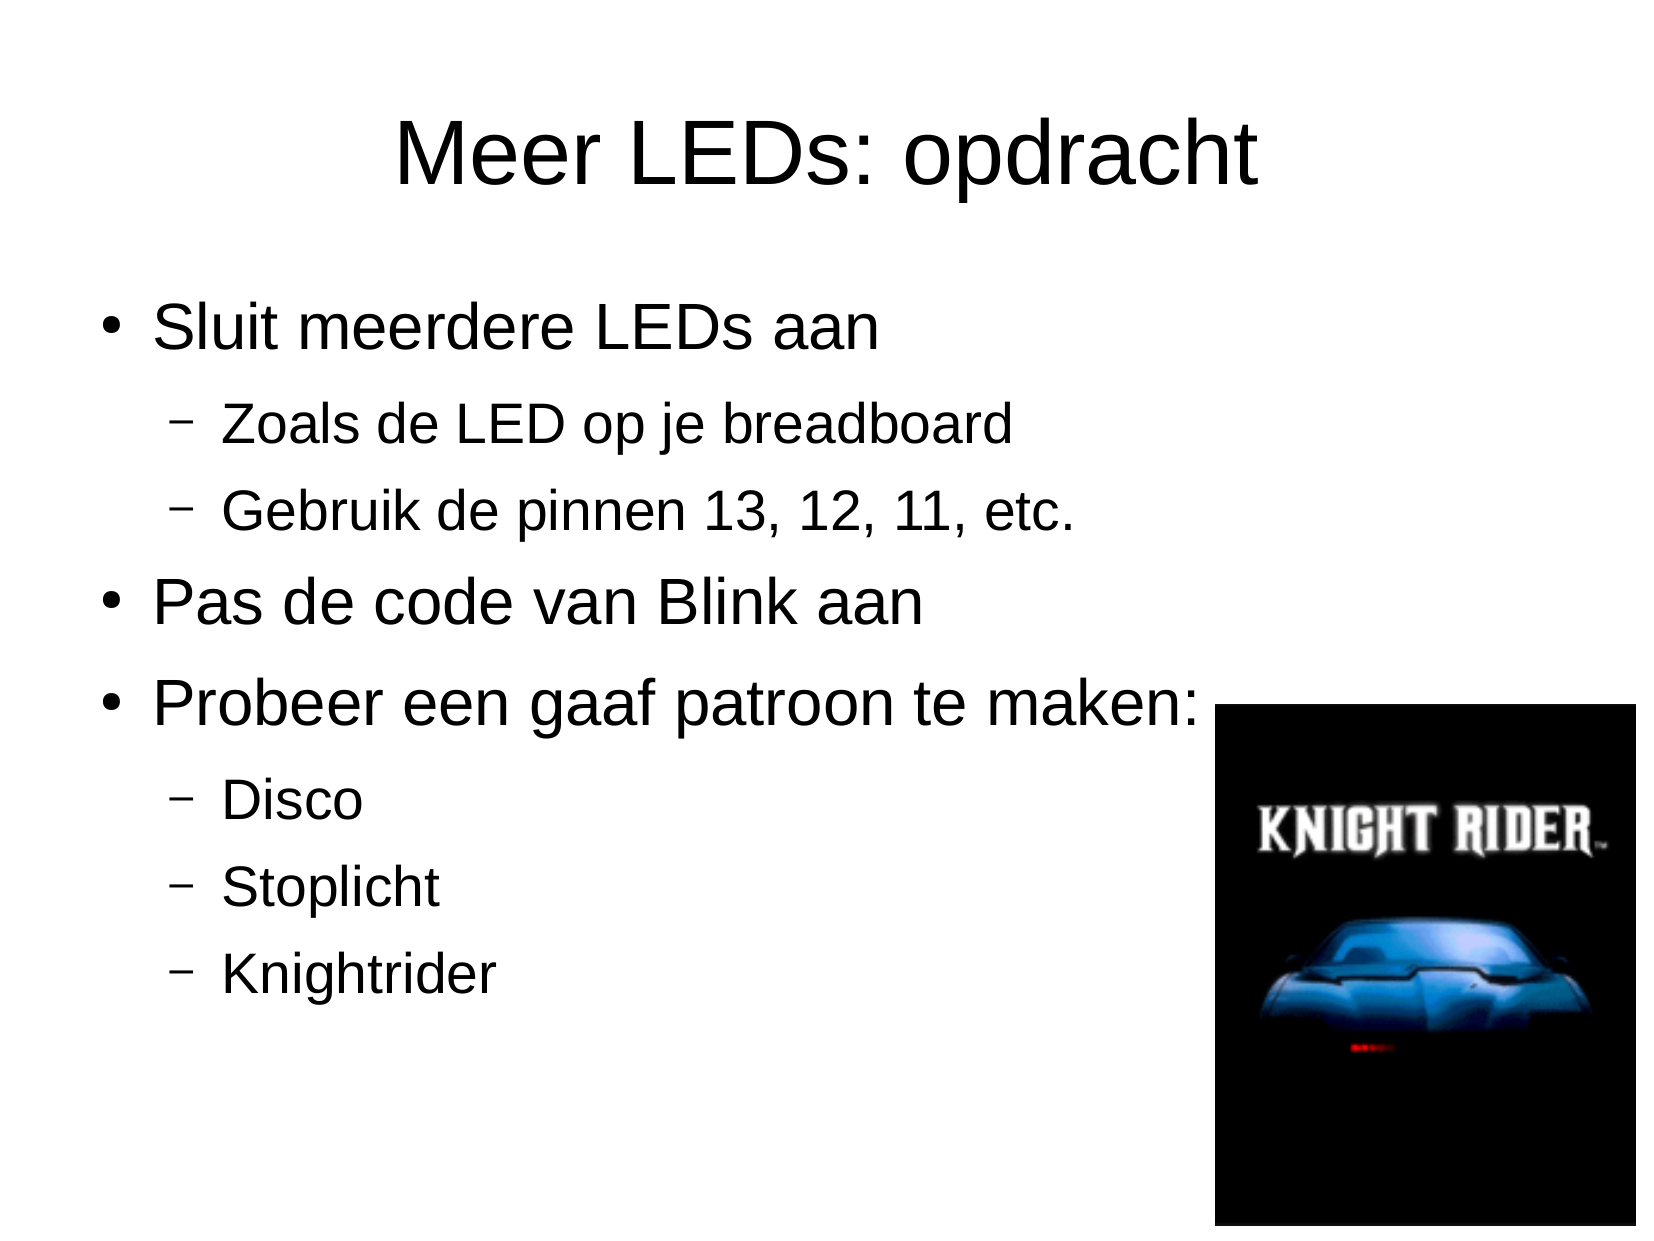

# Meer LEDs: opdracht
Sluit meerdere LEDs aan
Zoals de LED op je breadboard
Gebruik de pinnen 13, 12, 11, etc.
Pas de code van Blink aan
Probeer een gaaf patroon te maken:
Disco
Stoplicht
Knightrider